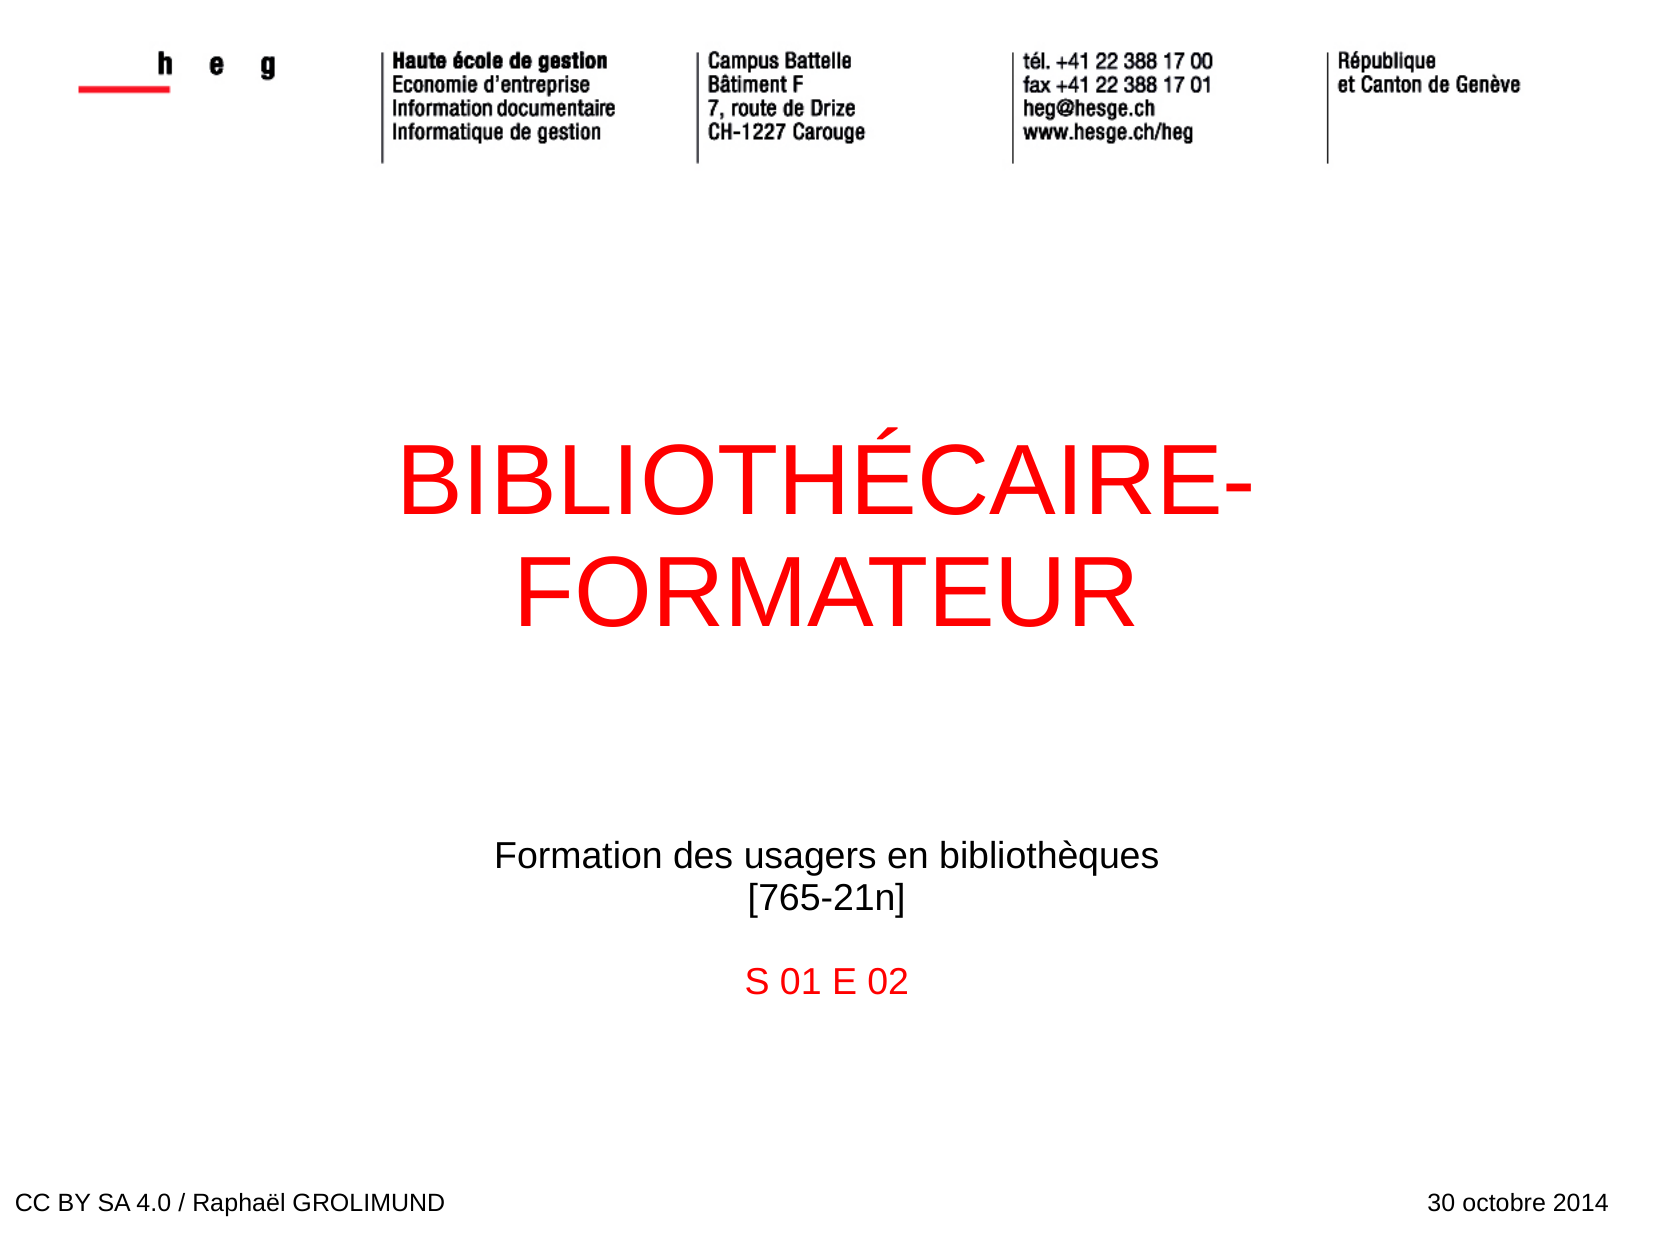

BIBLIOTHÉCAIRE-FORMATEUR
Formation des usagers en bibliothèques
[765-21n]
S 01 E 02
CC BY SA 4.0 / Raphaël GROLIMUND	30 octobre 2014